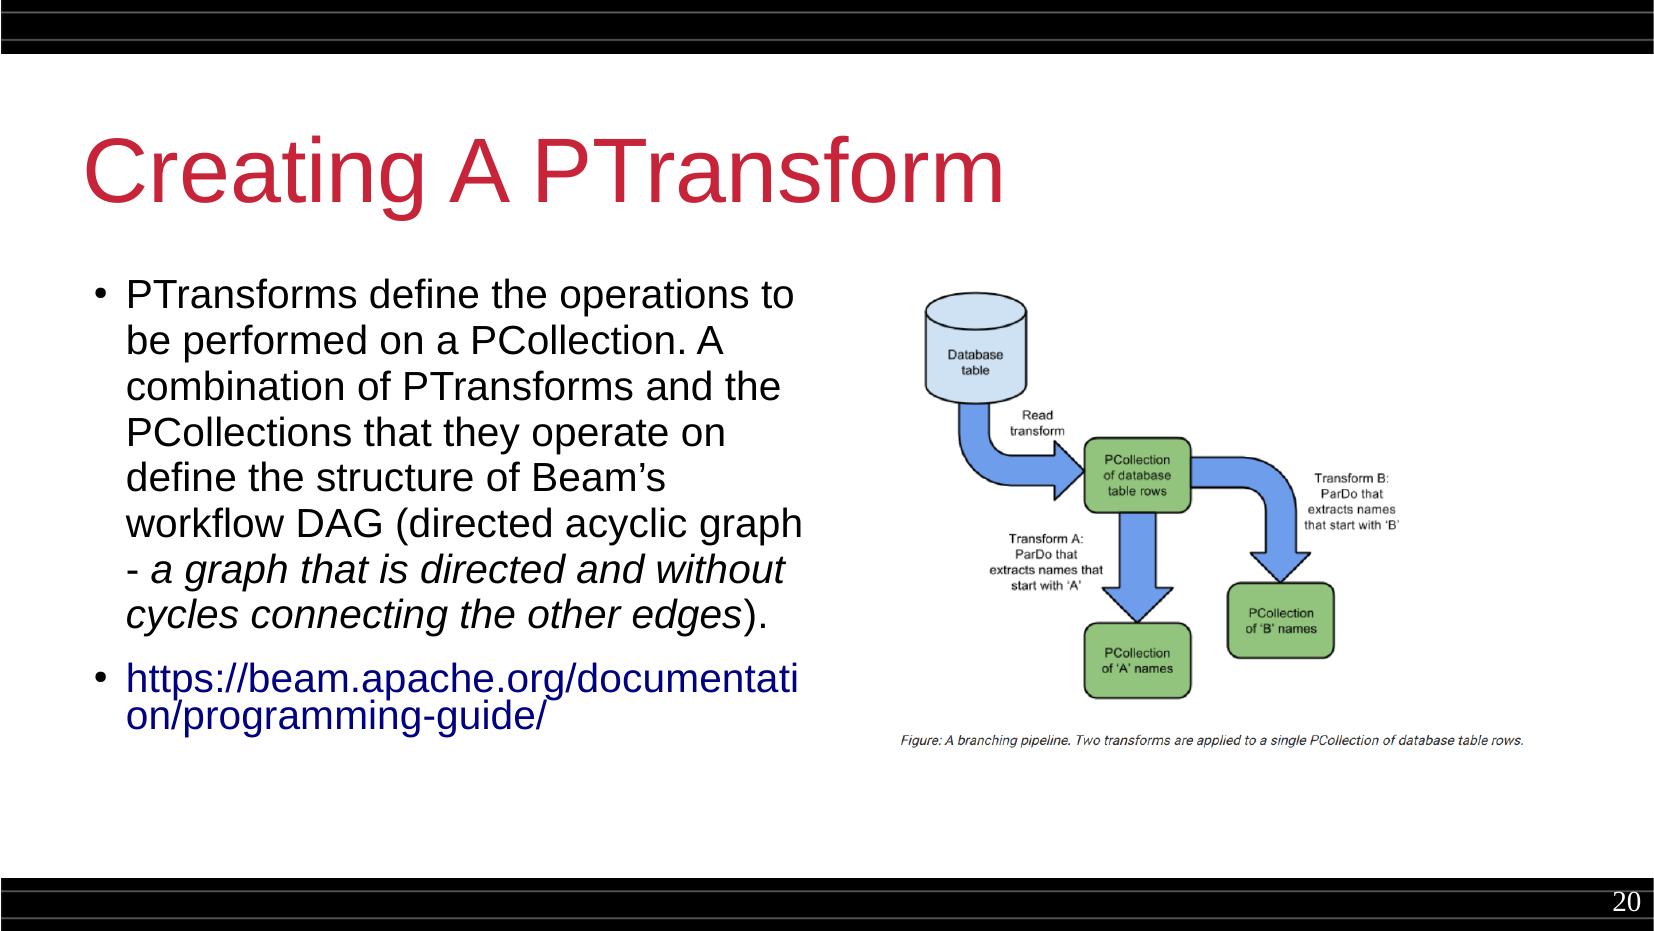

# Creating A PTransform
PTransforms define the operations to be performed on a PCollection. A combination of PTransforms and the PCollections that they operate on define the structure of Beam’s workflow DAG (directed acyclic graph - a graph that is directed and without cycles connecting the other edges).
https://beam.apache.org/documentation/programming-guide/